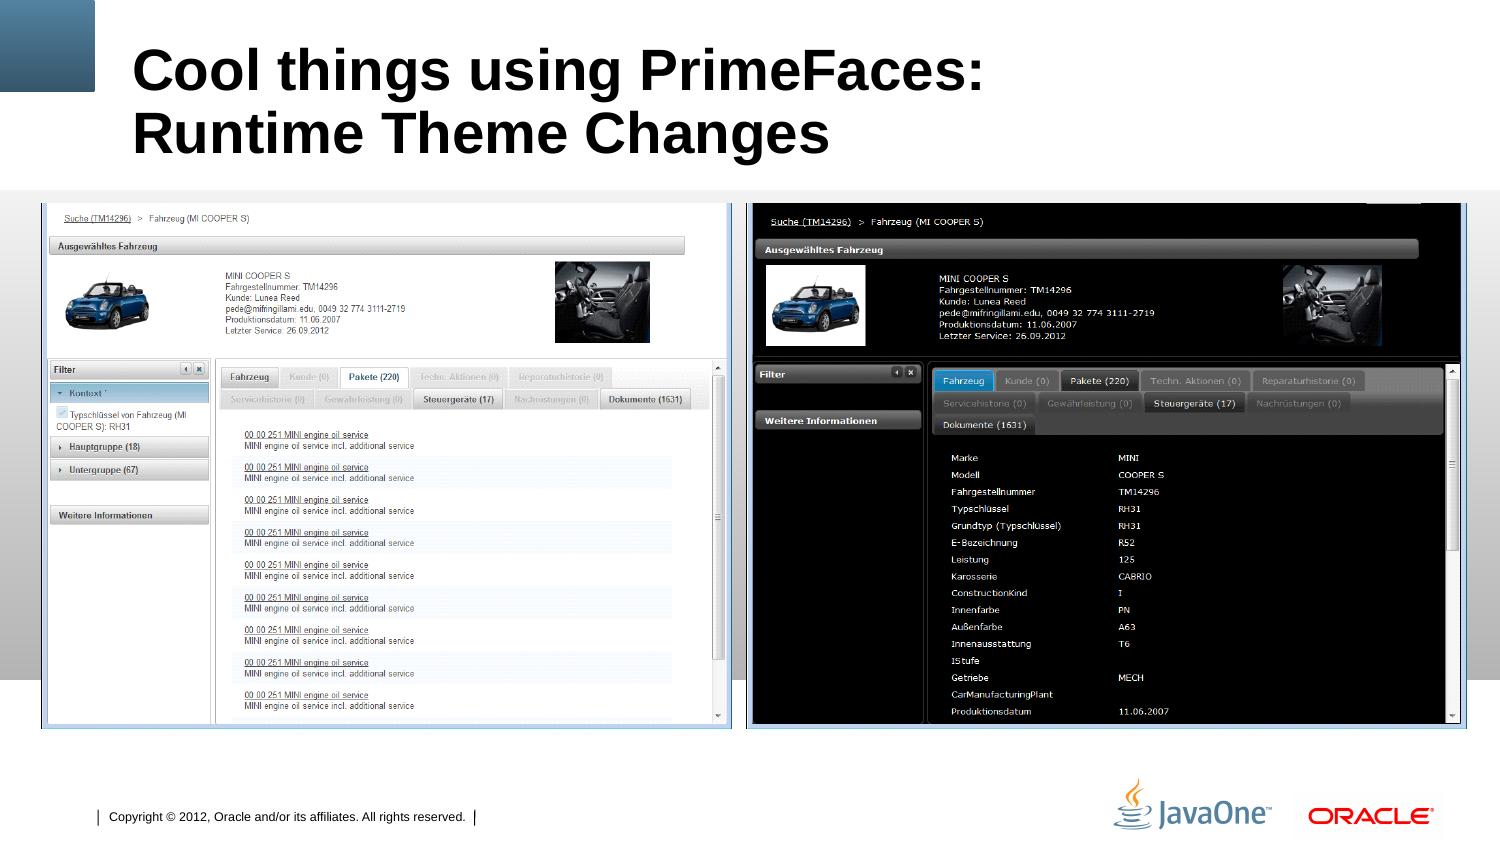

# Cool things using PrimeFaces: Runtime Theme Changes